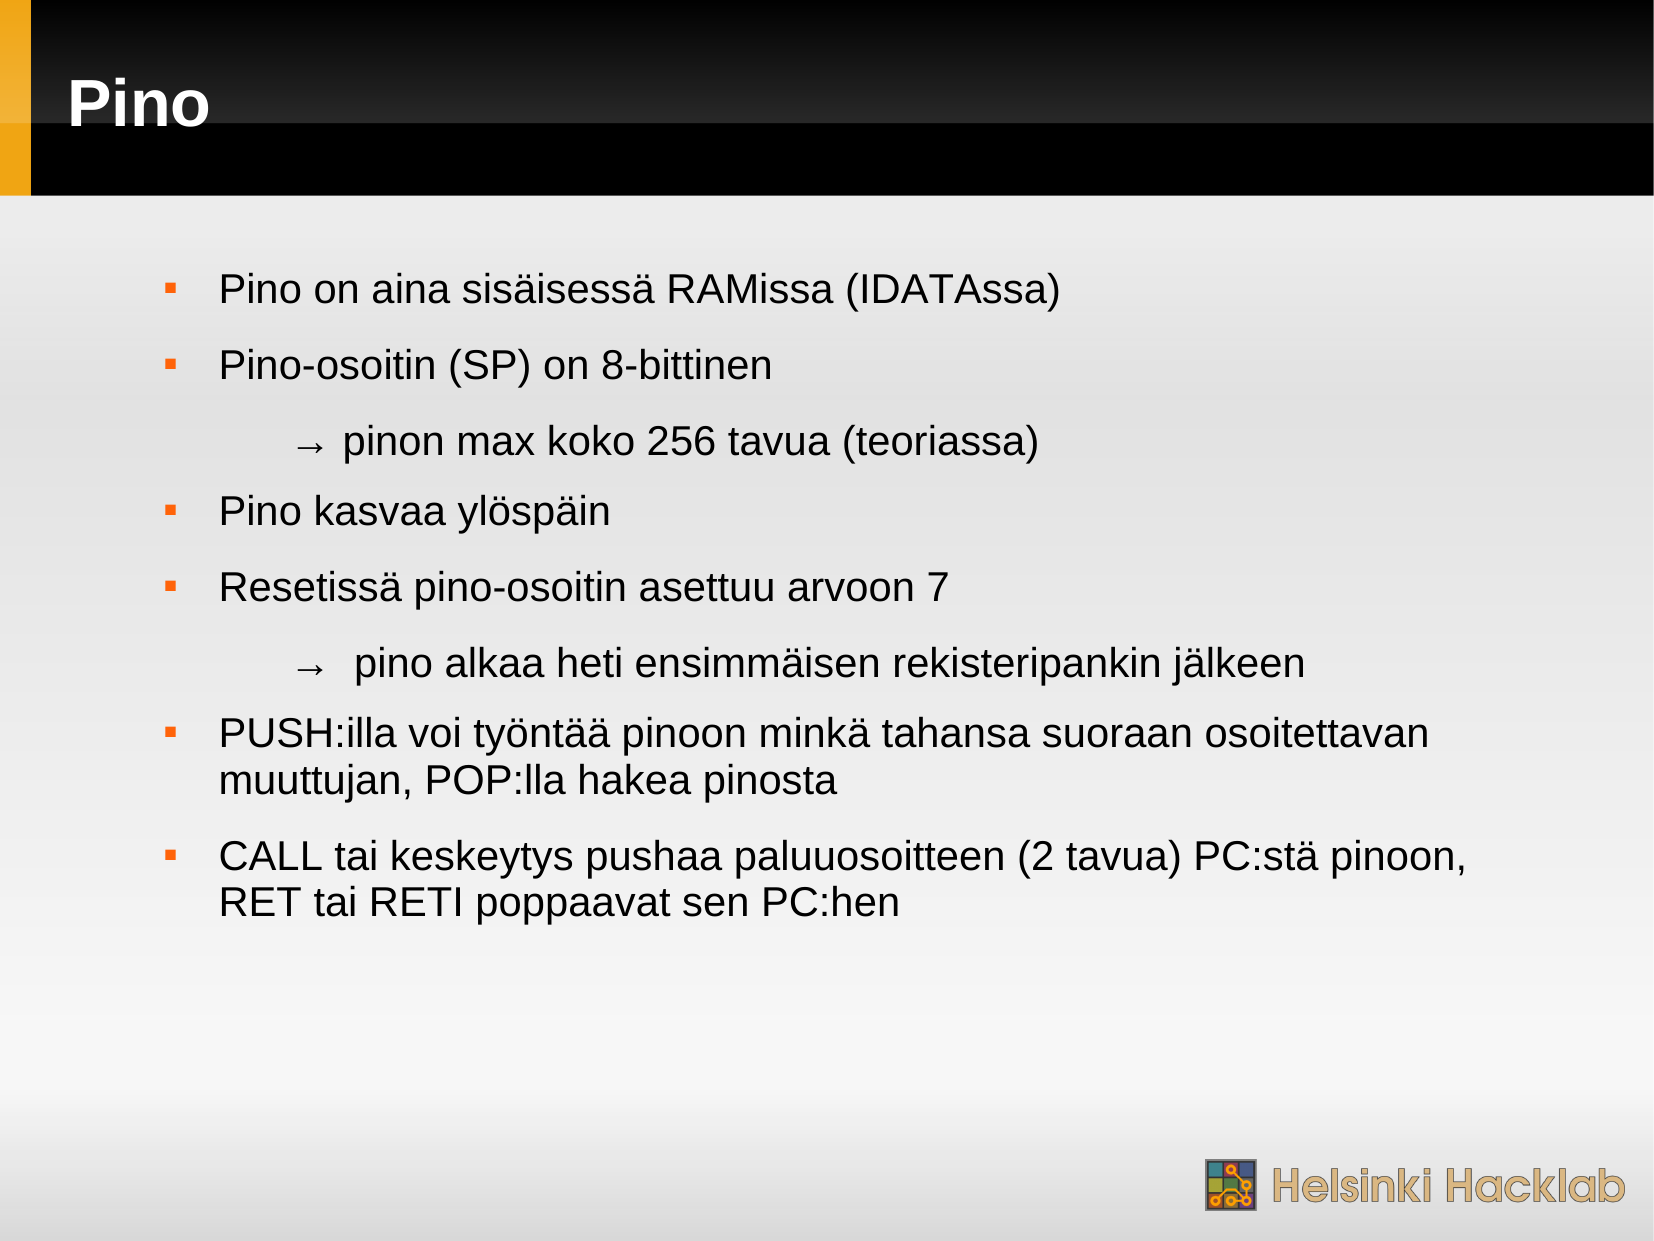

# Pino
Pino on aina sisäisessä RAMissa (IDATAssa)
Pino-osoitin (SP) on 8-bittinen
→ pinon max koko 256 tavua (teoriassa)
Pino kasvaa ylöspäin
Resetissä pino-osoitin asettuu arvoon 7
→ pino alkaa heti ensimmäisen rekisteripankin jälkeen
PUSH:illa voi työntää pinoon minkä tahansa suoraan osoitettavan muuttujan, POP:lla hakea pinosta
CALL tai keskeytys pushaa paluuosoitteen (2 tavua) PC:stä pinoon, RET tai RETI poppaavat sen PC:hen